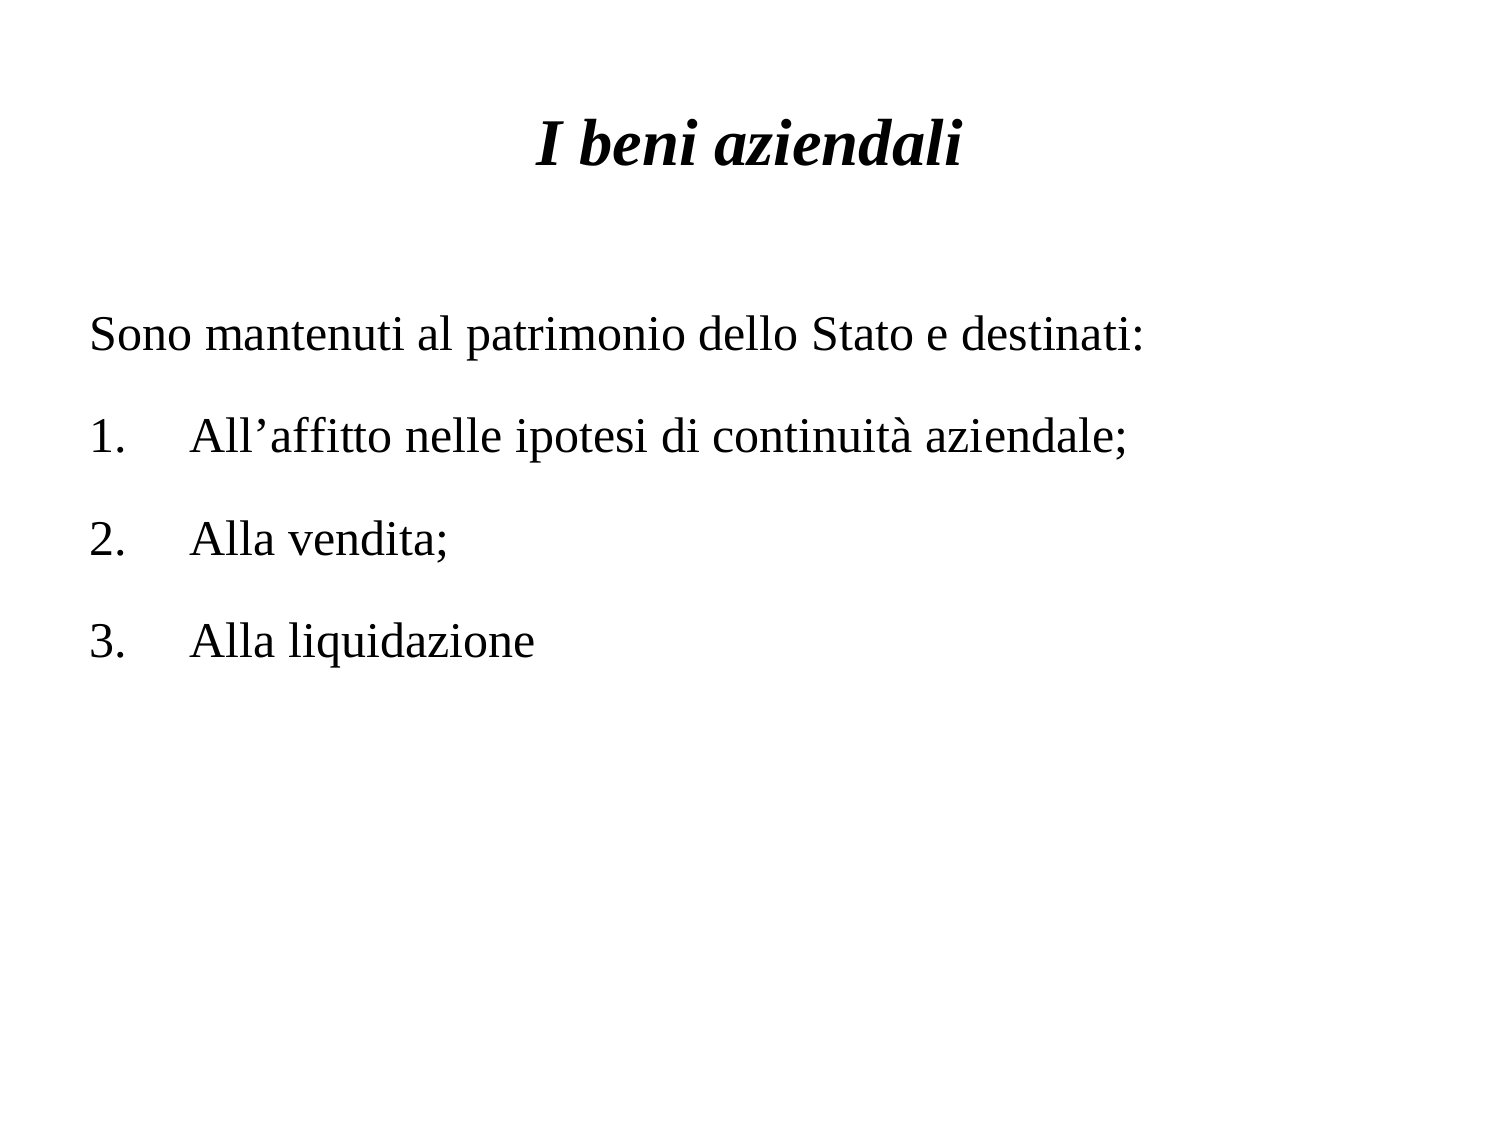

# I beni aziendali
Sono mantenuti al patrimonio dello Stato e destinati:
All’affitto nelle ipotesi di continuità aziendale;
Alla vendita;
Alla liquidazione